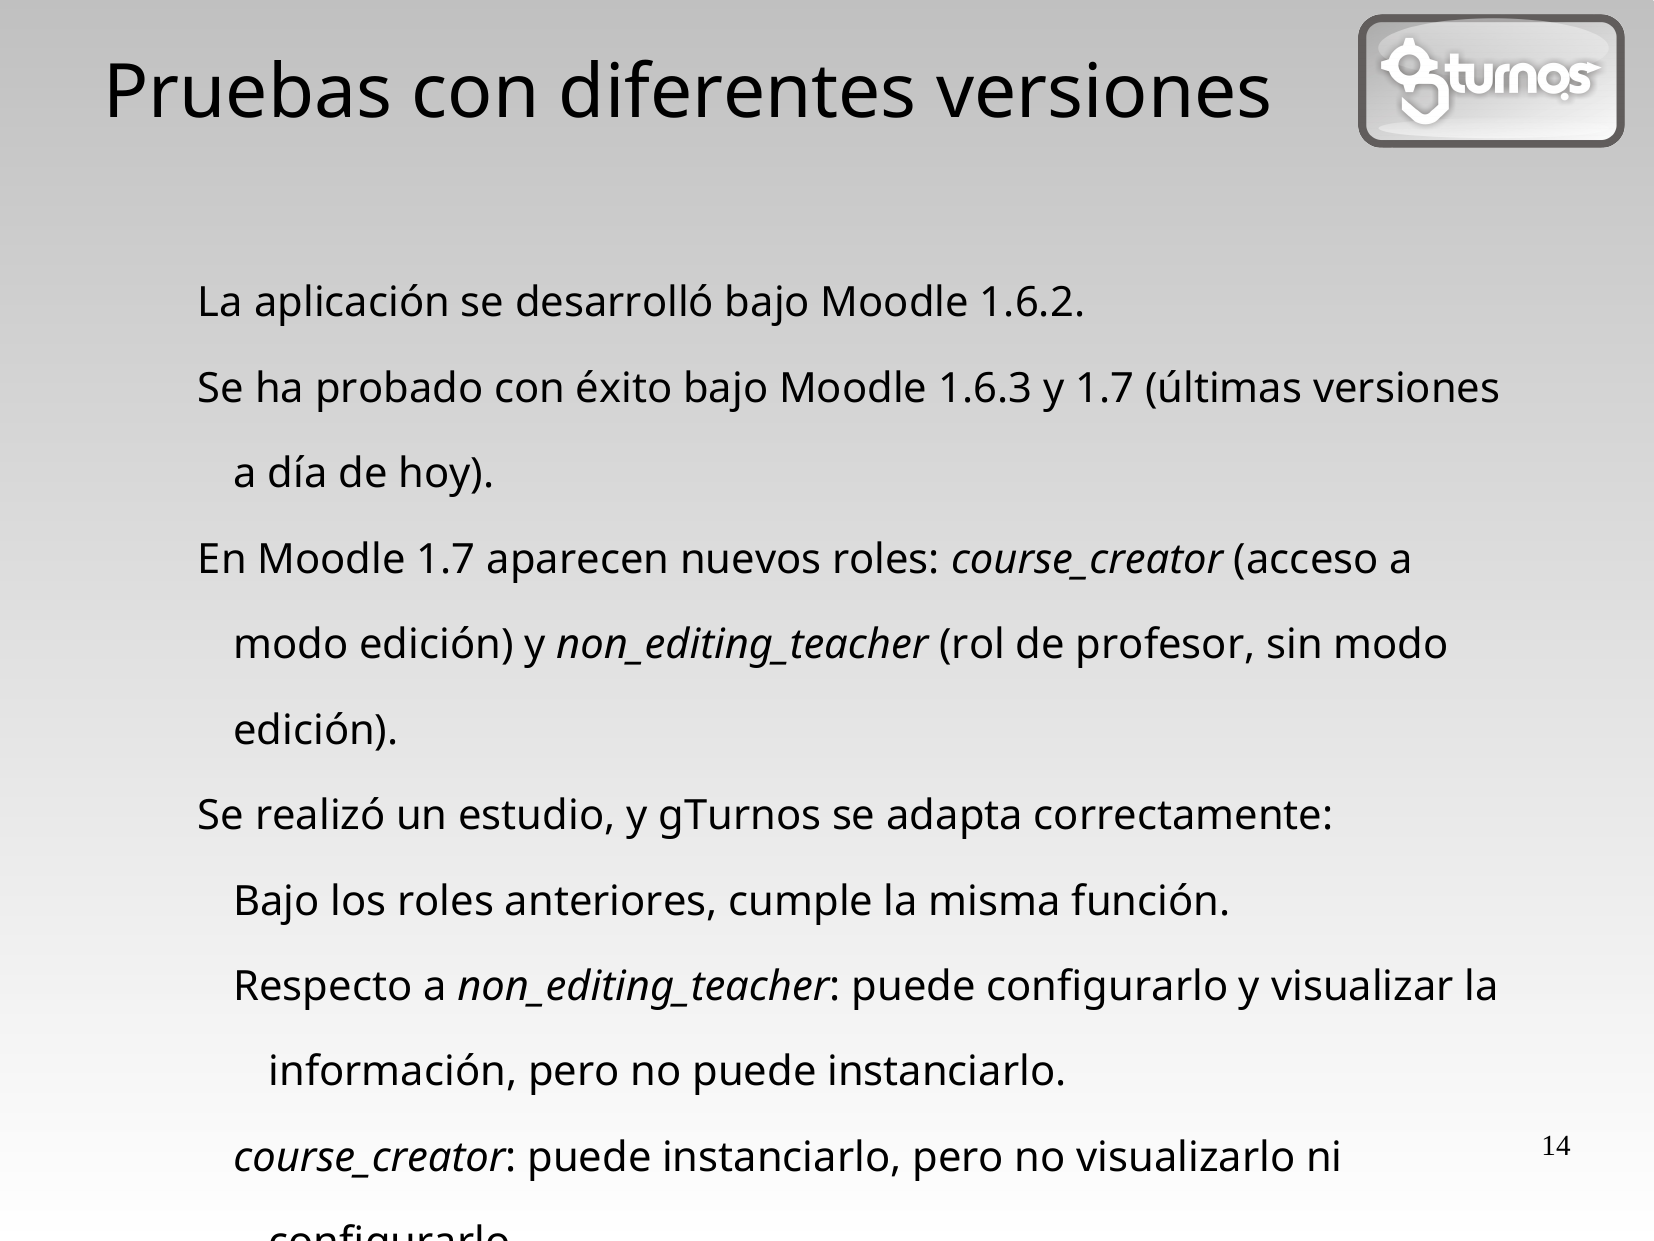

Pruebas con diferentes versiones
La aplicación se desarrolló bajo Moodle 1.6.2.
Se ha probado con éxito bajo Moodle 1.6.3 y 1.7 (últimas versiones a día de hoy).
En Moodle 1.7 aparecen nuevos roles: course_creator (acceso a modo edición) y non_editing_teacher (rol de profesor, sin modo edición).
Se realizó un estudio, y gTurnos se adapta correctamente:
Bajo los roles anteriores, cumple la misma función.
Respecto a non_editing_teacher: puede configurarlo y visualizar la información, pero no puede instanciarlo.
course_creator: puede instanciarlo, pero no visualizarlo ni configurarlo.
14